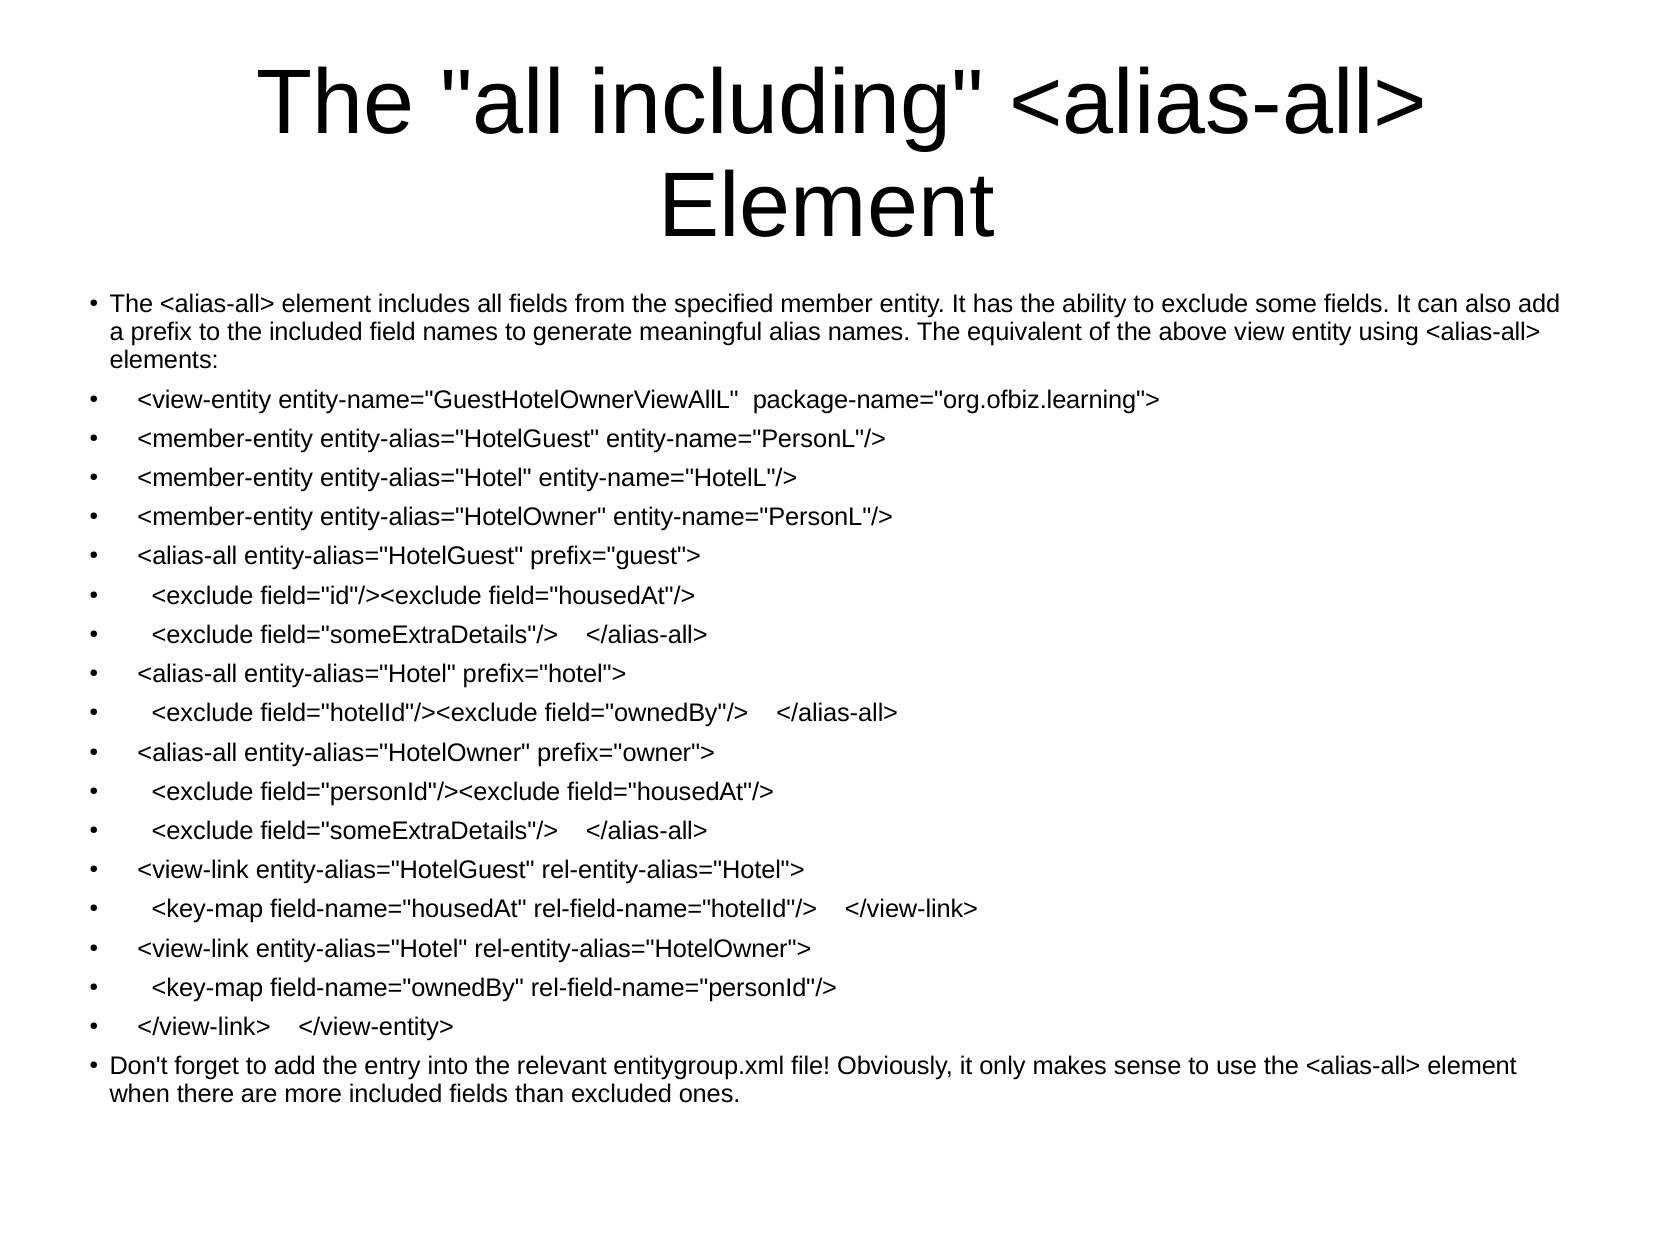

# The "all including" <alias-all> Element
The <alias-all> element includes all fields from the specified member entity. It has the ability to exclude some fields. It can also add a prefix to the included field names to generate meaningful alias names. The equivalent of the above view entity using <alias-all> elements:
 <view-entity entity-name="GuestHotelOwnerViewAllL" package-name="org.ofbiz.learning">
 <member-entity entity-alias="HotelGuest" entity-name="PersonL"/>
 <member-entity entity-alias="Hotel" entity-name="HotelL"/>
 <member-entity entity-alias="HotelOwner" entity-name="PersonL"/>
 <alias-all entity-alias="HotelGuest" prefix="guest">
 <exclude field="id"/><exclude field="housedAt"/>
 <exclude field="someExtraDetails"/> </alias-all>
 <alias-all entity-alias="Hotel" prefix="hotel">
 <exclude field="hotelId"/><exclude field="ownedBy"/> </alias-all>
 <alias-all entity-alias="HotelOwner" prefix="owner">
 <exclude field="personId"/><exclude field="housedAt"/>
 <exclude field="someExtraDetails"/> </alias-all>
 <view-link entity-alias="HotelGuest" rel-entity-alias="Hotel">
 <key-map field-name="housedAt" rel-field-name="hotelId"/> </view-link>
 <view-link entity-alias="Hotel" rel-entity-alias="HotelOwner">
 <key-map field-name="ownedBy" rel-field-name="personId"/>
 </view-link> </view-entity>
Don't forget to add the entry into the relevant entitygroup.xml file! Obviously, it only makes sense to use the <alias-all> element when there are more included fields than excluded ones.